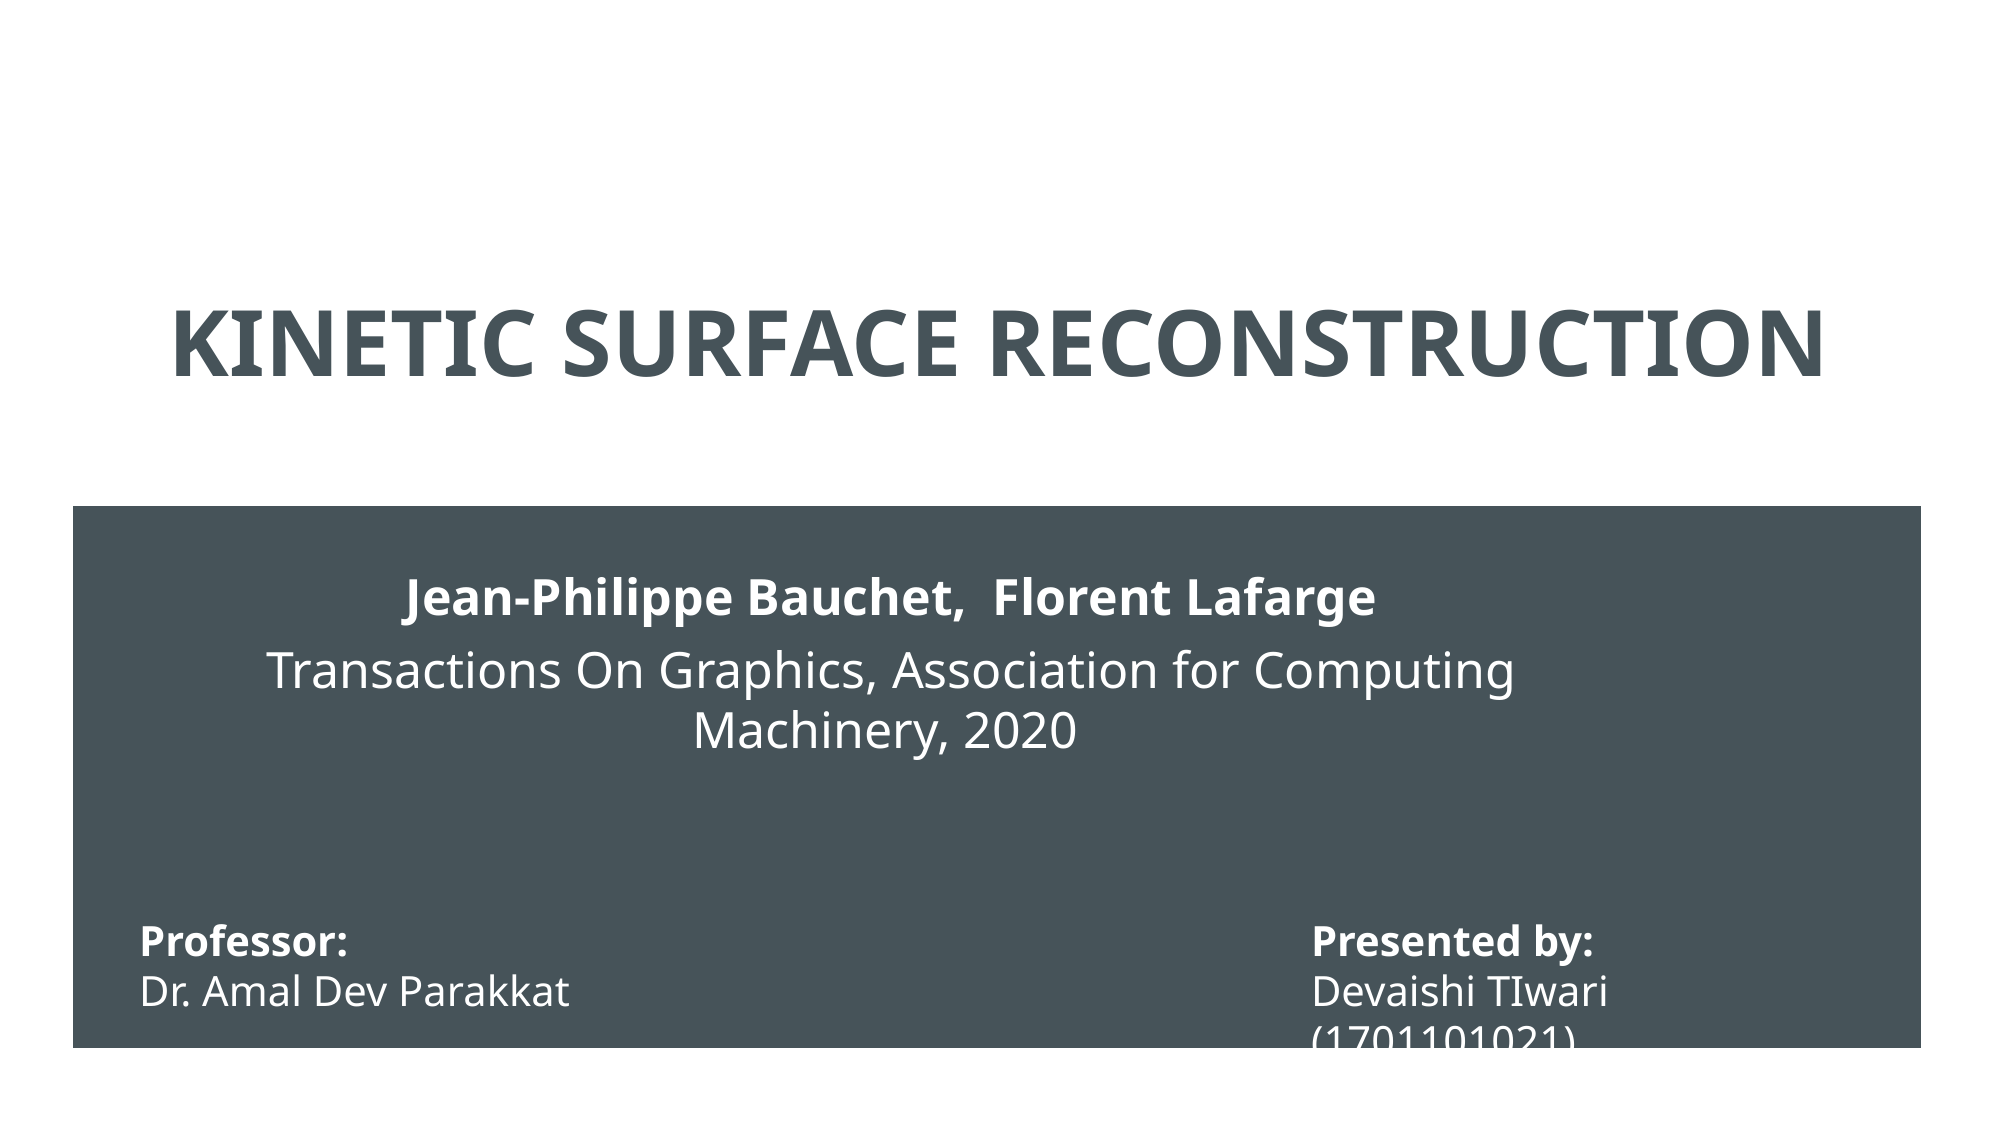

# KINETIC SURFACE RECONSTRUCTION
Jean-Philippe Bauchet,  Florent Lafarge
Transactions On Graphics, Association for Computing Machinery, 2020
Presented by:
Devaishi TIwari (1701101021)
Professor:
Dr. Amal Dev Parakkat